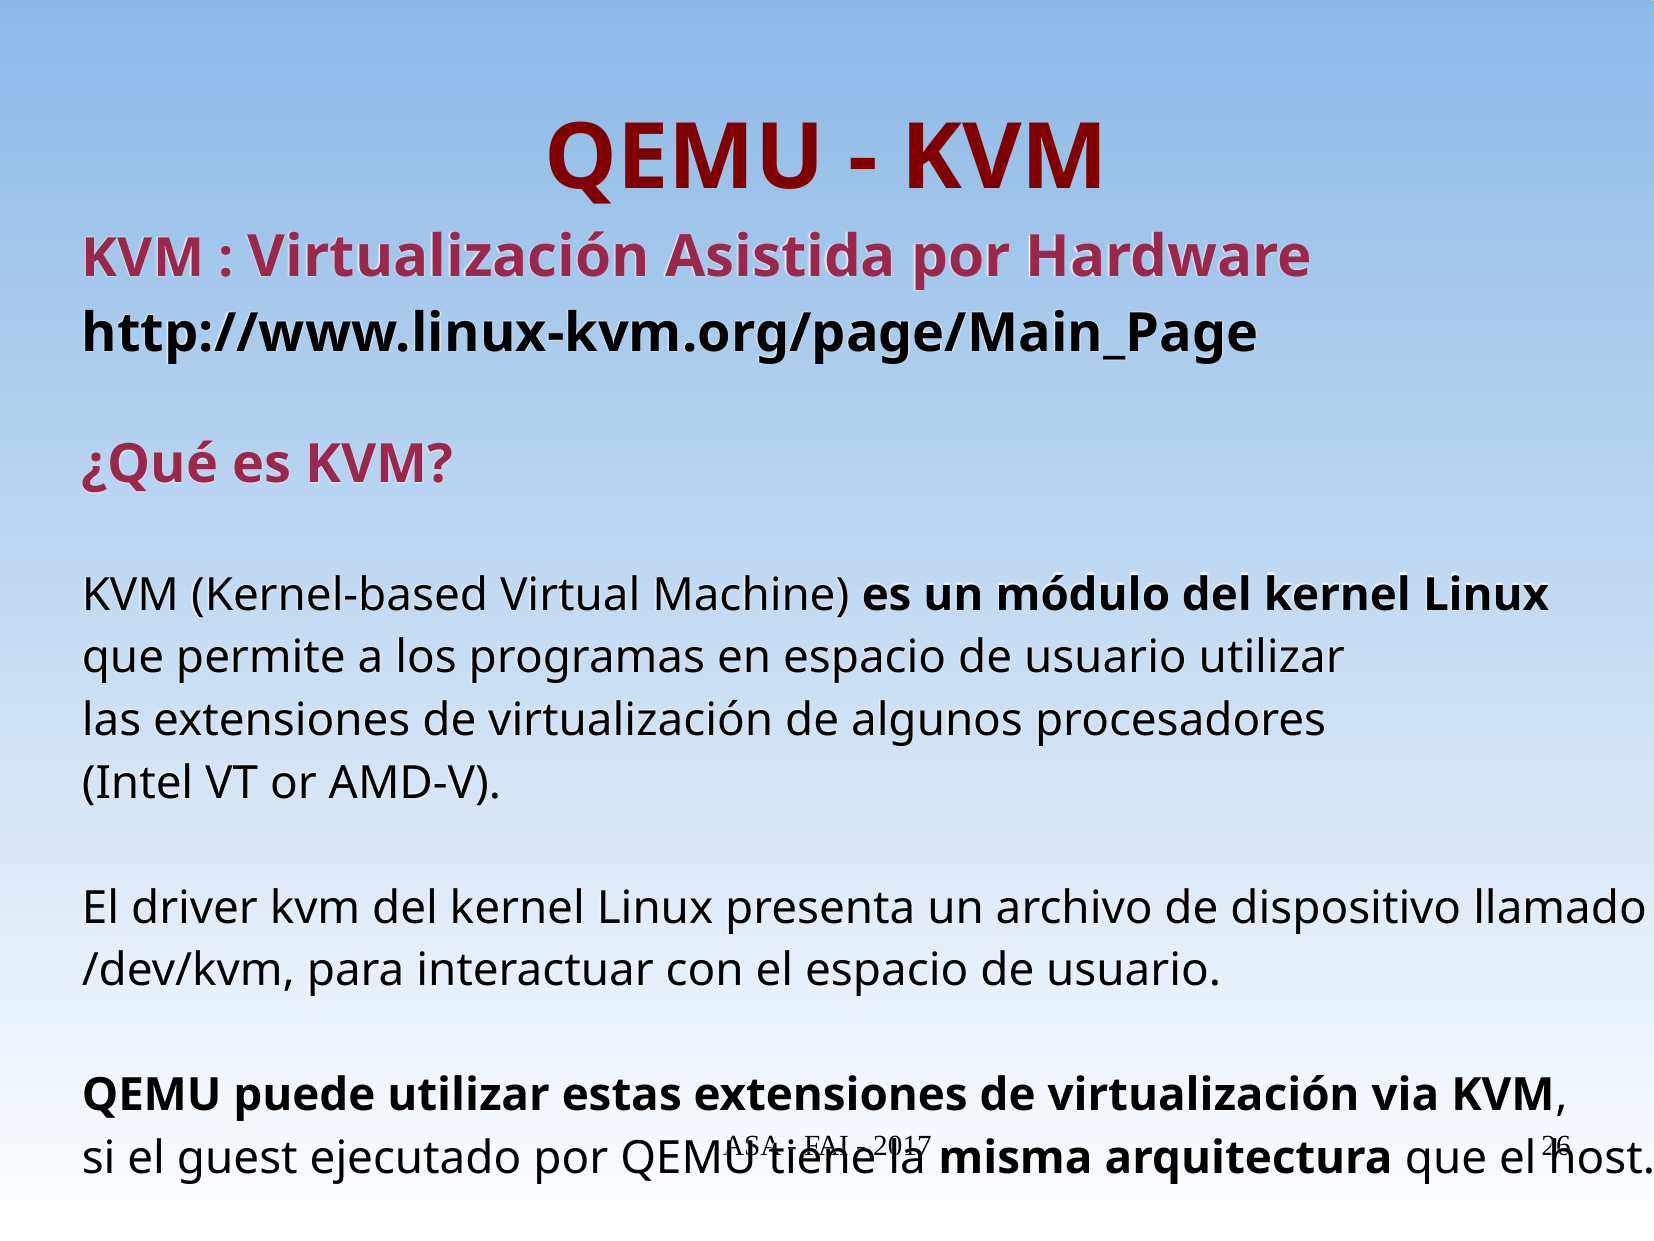

# QEMU - KVM
KVM : Virtualización Asistida por Hardware
http://www.linux-kvm.org/page/Main_Page
¿Qué es KVM?
KVM (Kernel-based Virtual Machine) es un módulo del kernel Linux
que permite a los programas en espacio de usuario utilizar
las extensiones de virtualización de algunos procesadores
(Intel VT or AMD-V).
El driver kvm del kernel Linux presenta un archivo de dispositivo llamado
/dev/kvm, para interactuar con el espacio de usuario.
QEMU puede utilizar estas extensiones de virtualización via KVM,
si el guest ejecutado por QEMU tiene la misma arquitectura que el host.
ASA - FAI - 2017
26